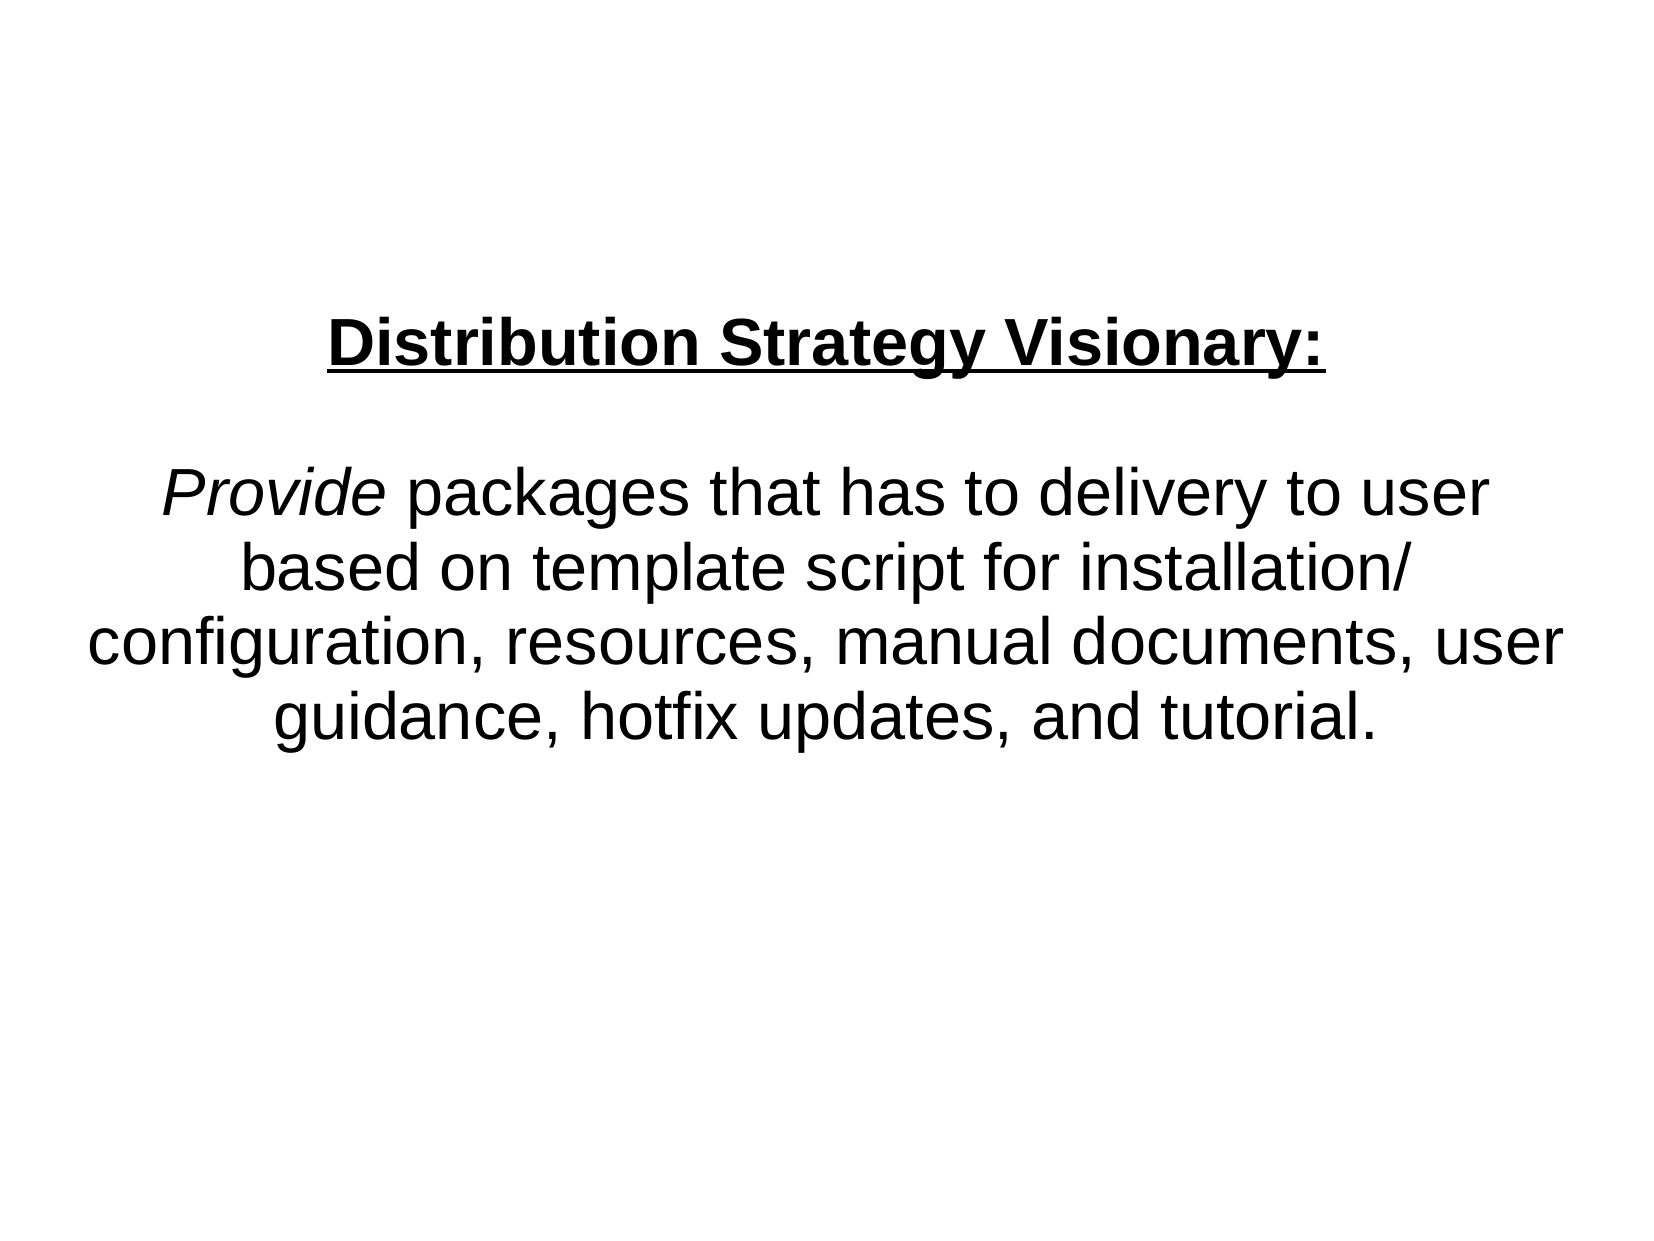

# Distribution Strategy Visionary:
Provide packages that has to delivery to user based on template script for installation/ configuration, resources, manual documents, user guidance, hotfix updates, and tutorial.